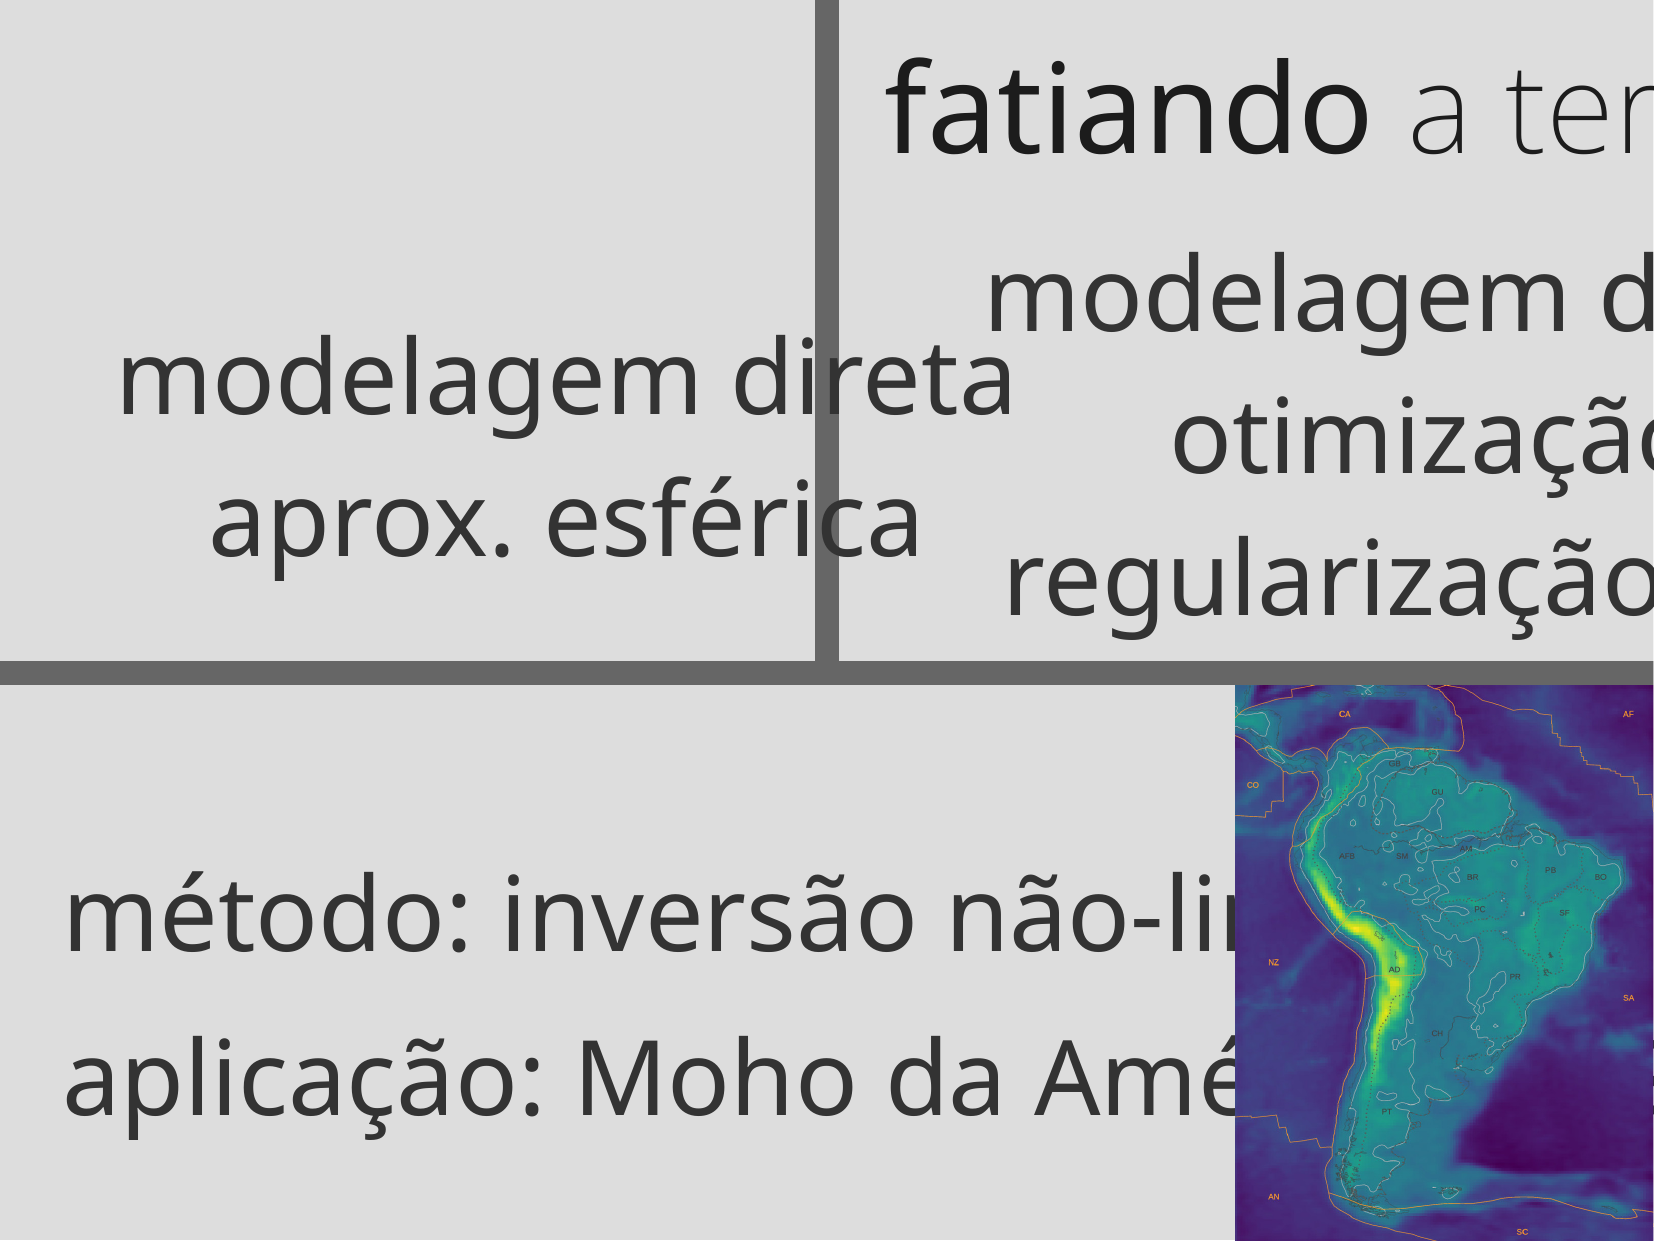

# fatiando a terra
modelagem direta
otimização
regularização, etc
modelagem direta
aprox. esférica
método: inversão não-linear rápida
aplicação: Moho da América do Sul